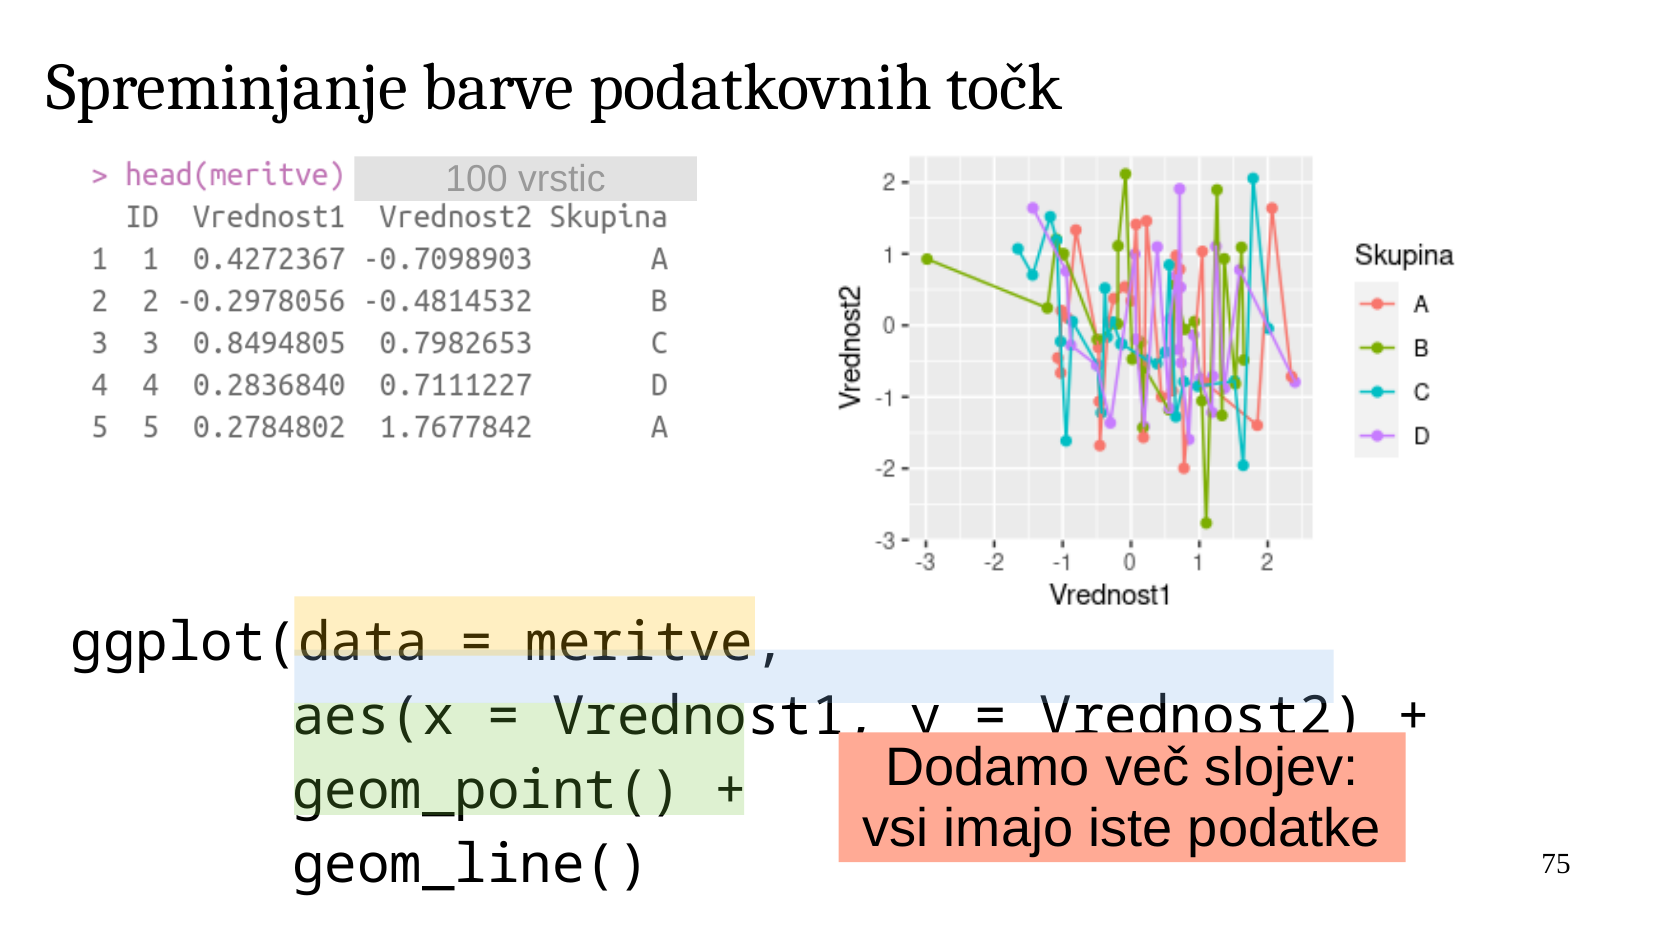

Spreminjanje barve podatkovnih točk
100 vrstic
# ggplot(data = meritve, aes(x = Vrednost1, y = Vrednost2) + geom_point() + geom_line()
Dodamo več slojev:
vsi imajo iste podatke
75